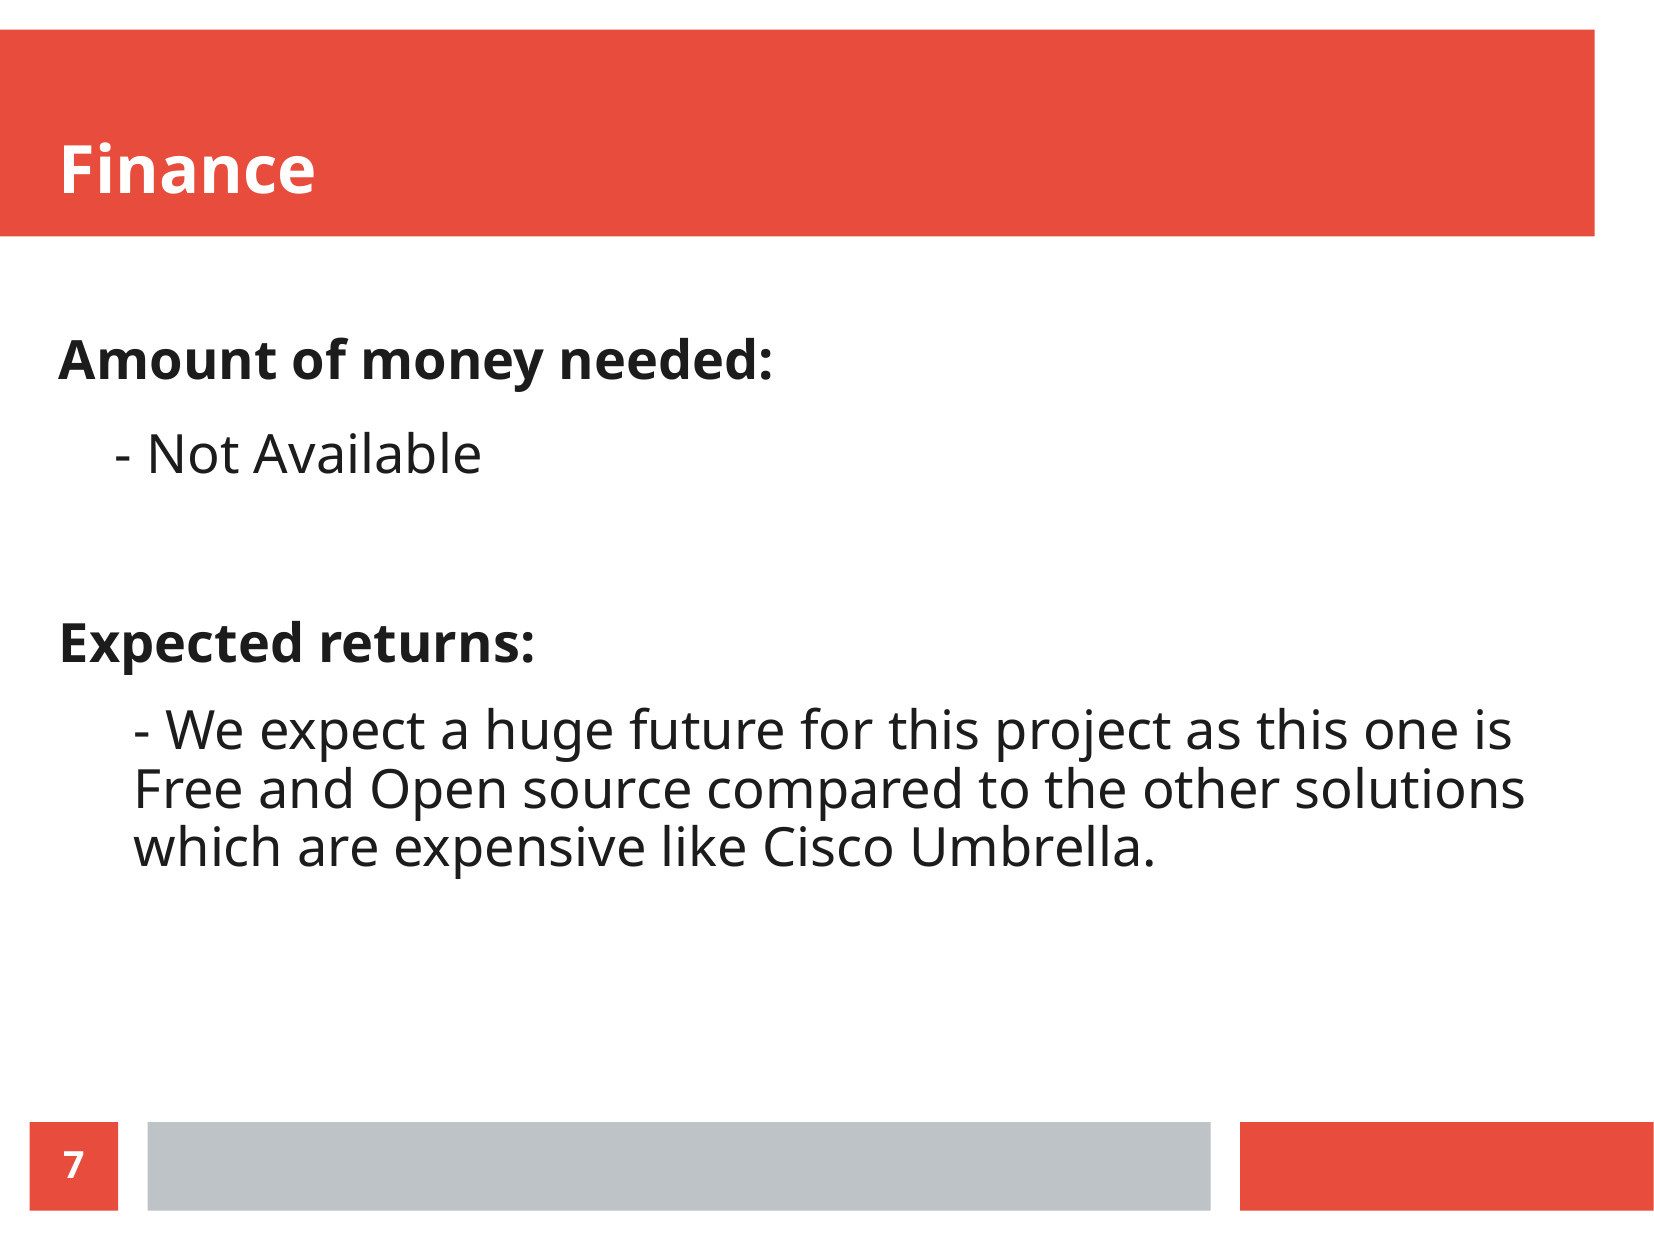

# Finance
Amount of money needed:
 - Not Available
Expected returns:
- We expect a huge future for this project as this one is Free and Open source compared to the other solutions which are expensive like Cisco Umbrella.